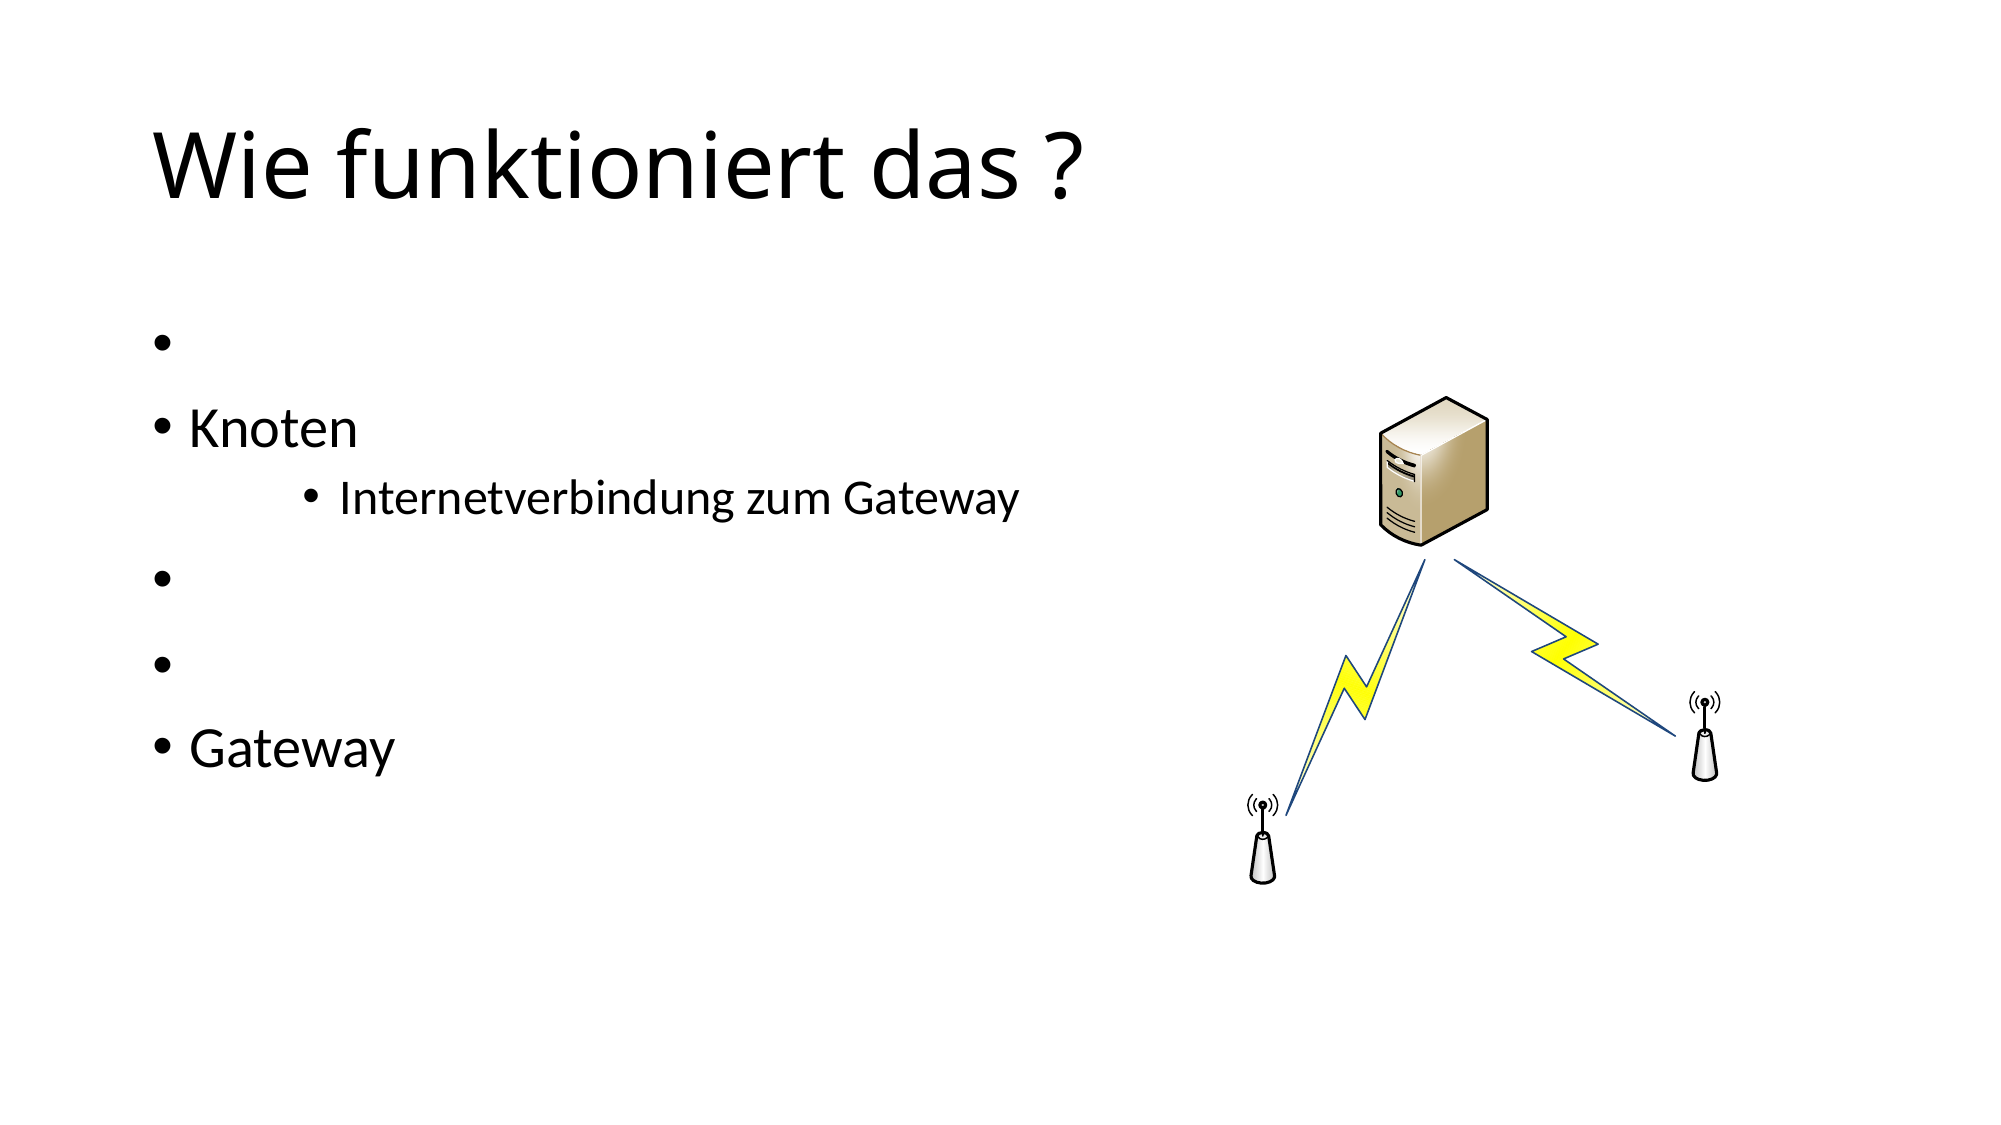

# Wie funktioniert das ?
Knoten
Internetverbindung zum Gateway
Gateway